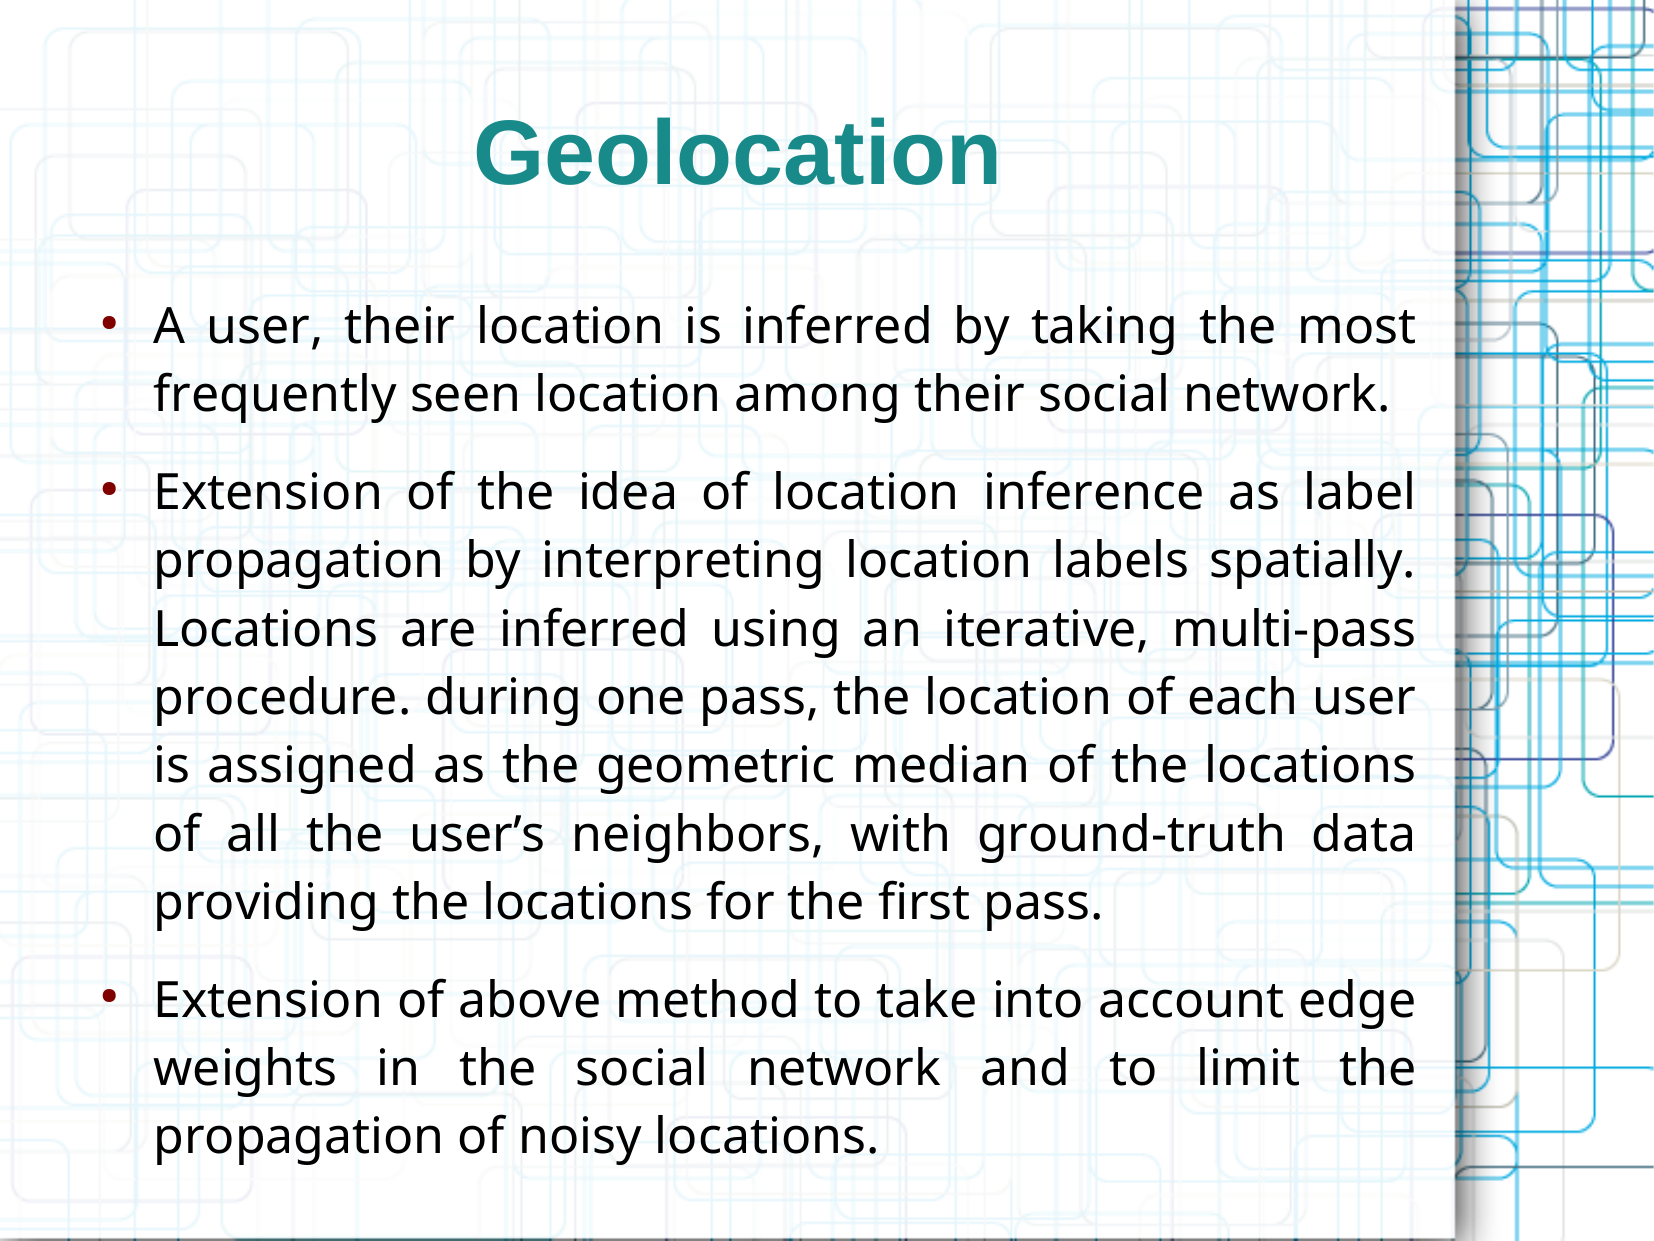

# Geolocation
A user, their location is inferred by taking the most frequently seen location among their social network.
Extension of the idea of location inference as label propagation by interpreting location labels spatially. Locations are inferred using an iterative, multi-pass procedure. during one pass, the location of each user is assigned as the geometric median of the locations of all the user’s neighbors, with ground-truth data providing the locations for the first pass.
Extension of above method to take into account edge weights in the social network and to limit the propagation of noisy locations.